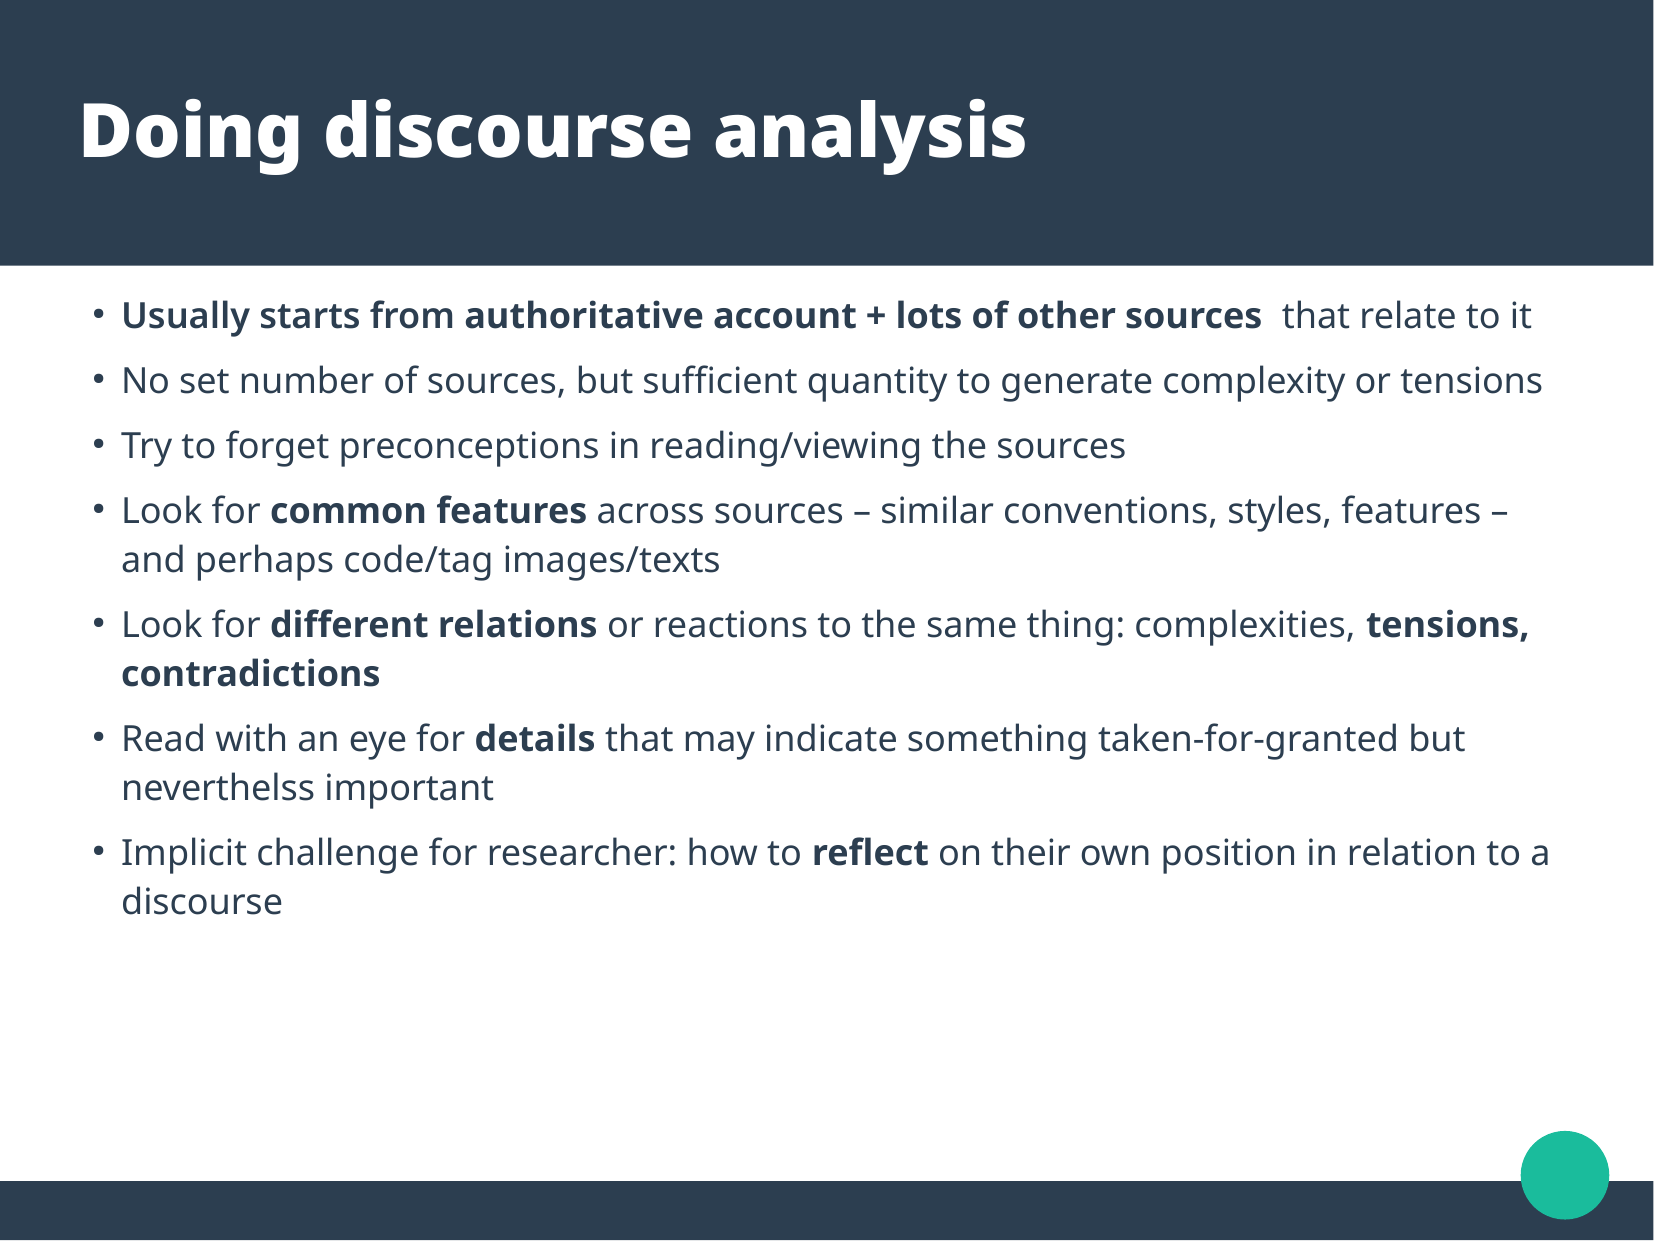

# Doing discourse analysis
Usually starts from authoritative account + lots of other sources that relate to it
No set number of sources, but sufficient quantity to generate complexity or tensions
Try to forget preconceptions in reading/viewing the sources
Look for common features across sources – similar conventions, styles, features – and perhaps code/tag images/texts
Look for different relations or reactions to the same thing: complexities, tensions, contradictions
Read with an eye for details that may indicate something taken-for-granted but neverthelss important
Implicit challenge for researcher: how to reflect on their own position in relation to a discourse